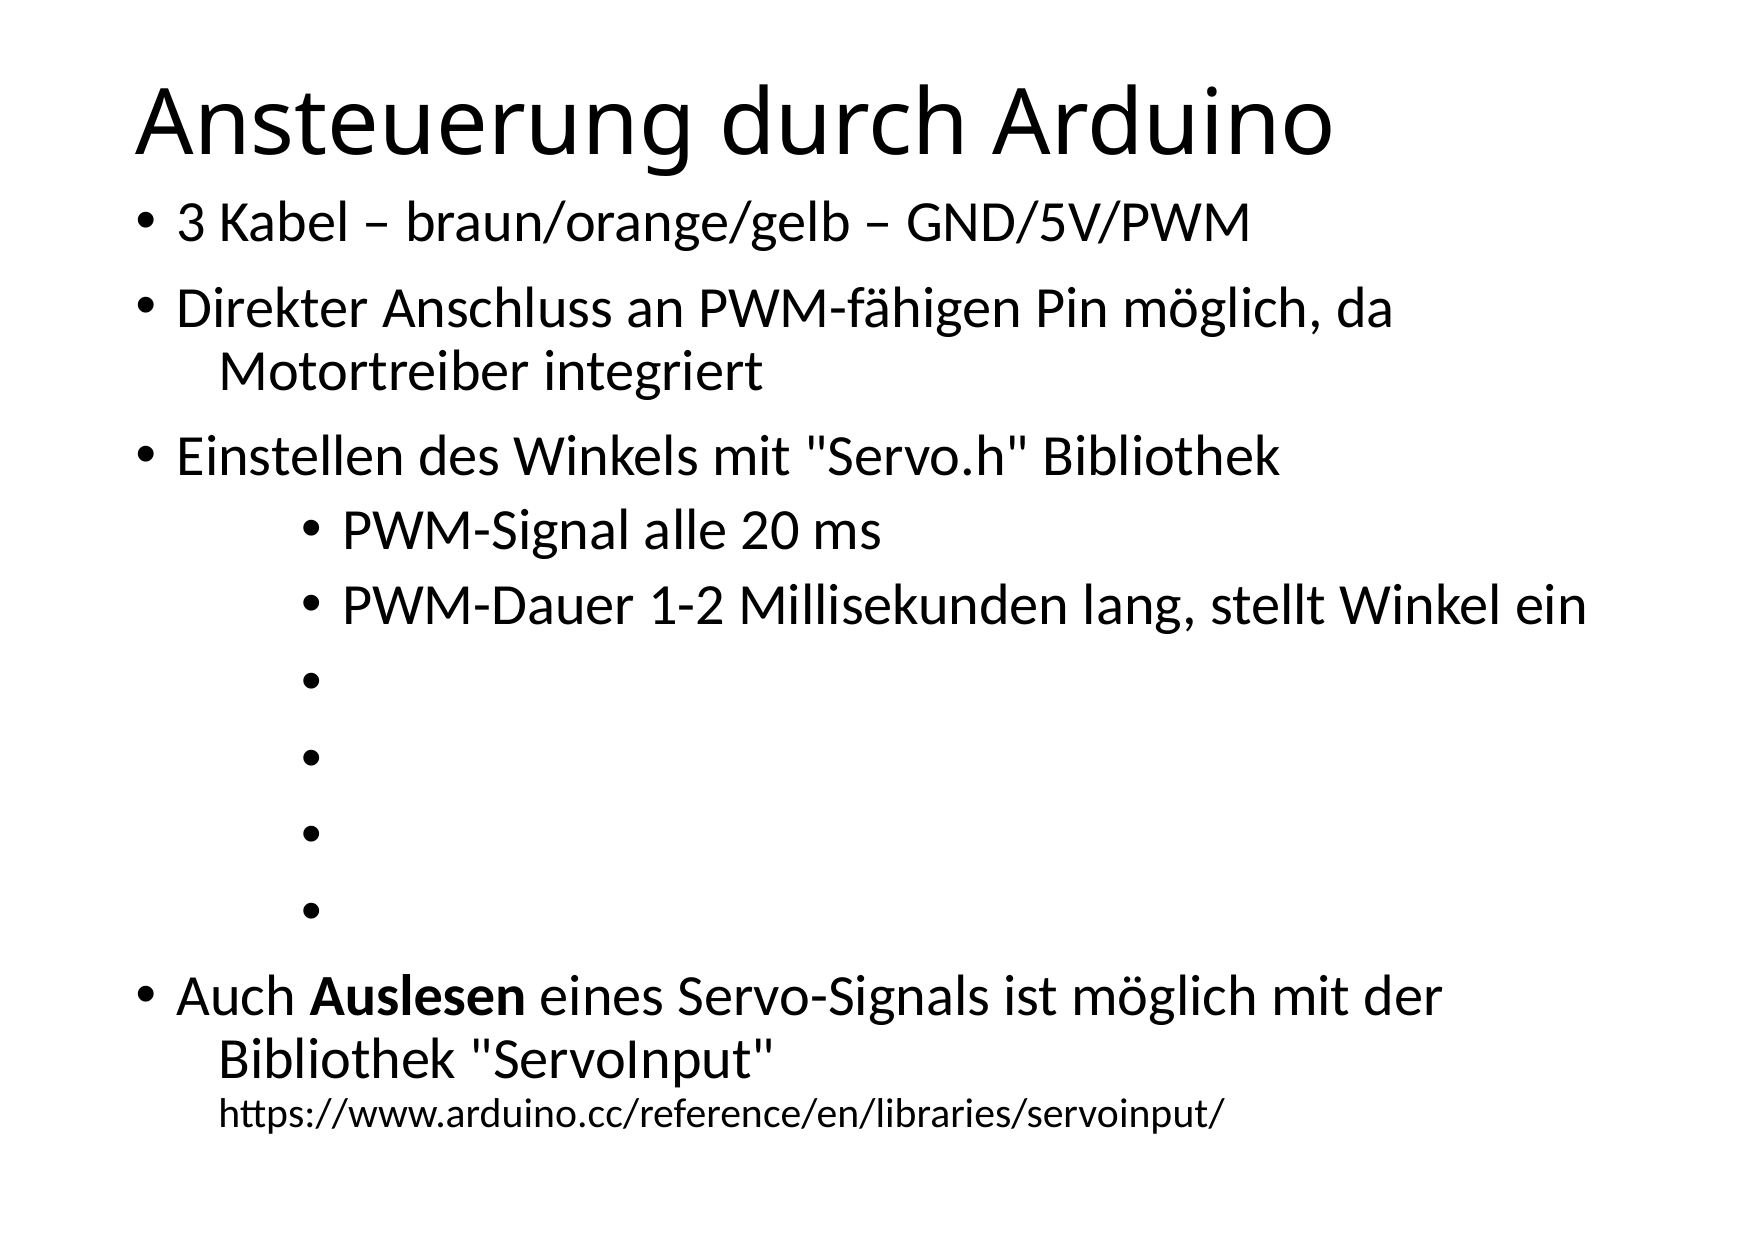

# Ansteuerung durch Arduino
3 Kabel – braun/orange/gelb – GND/5V/PWM
Direkter Anschluss an PWM-fähigen Pin möglich, da Motortreiber integriert
Einstellen des Winkels mit "Servo.h" Bibliothek
PWM-Signal alle 20 ms
PWM-Dauer 1-2 Millisekunden lang, stellt Winkel ein
Auch Auslesen eines Servo-Signals ist möglich mit der Bibliothek "ServoInput"
https://www.arduino.cc/reference/en/libraries/servoinput/